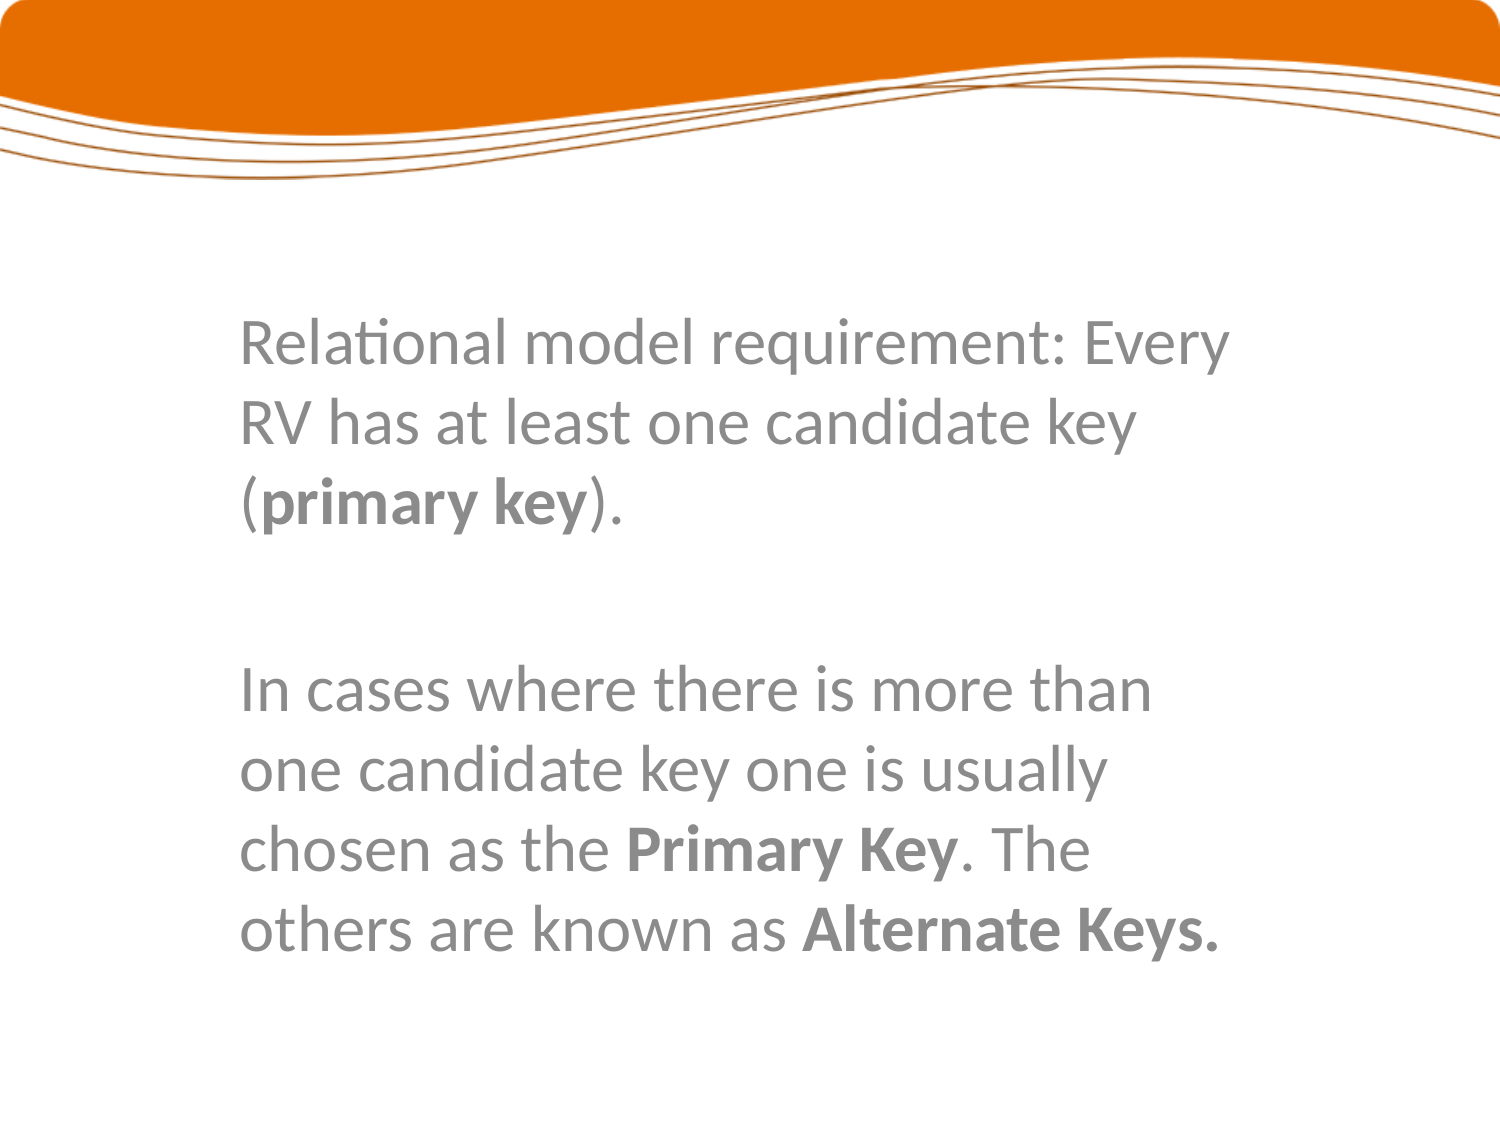

Relational model requirement: Every RV has at least one candidate key (primary key).
In cases where there is more than one candidate key one is usually chosen as the Primary Key. The others are known as Alternate Keys.